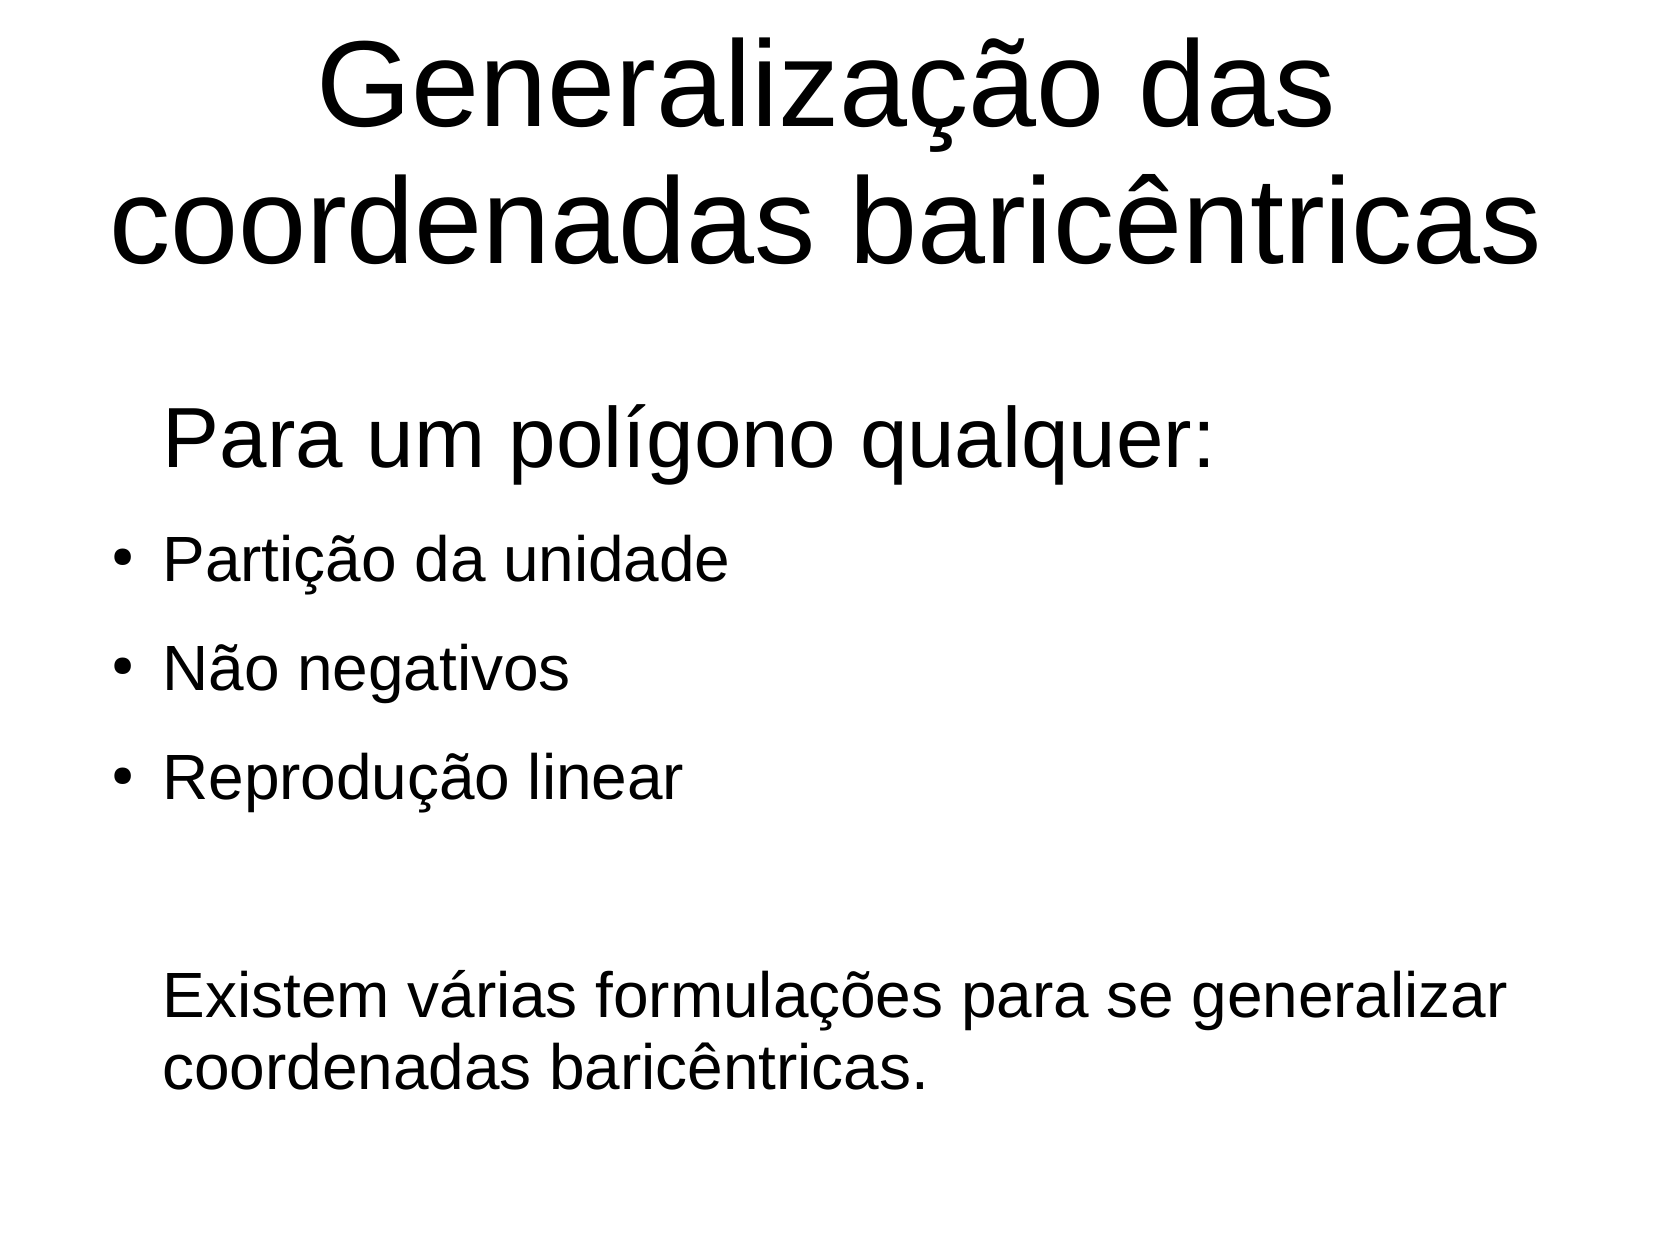

# Generalização das coordenadas baricêntricas
Para um polígono qualquer:
Partição da unidade
Não negativos
Reprodução linear
Existem várias formulações para se generalizar coordenadas baricêntricas.